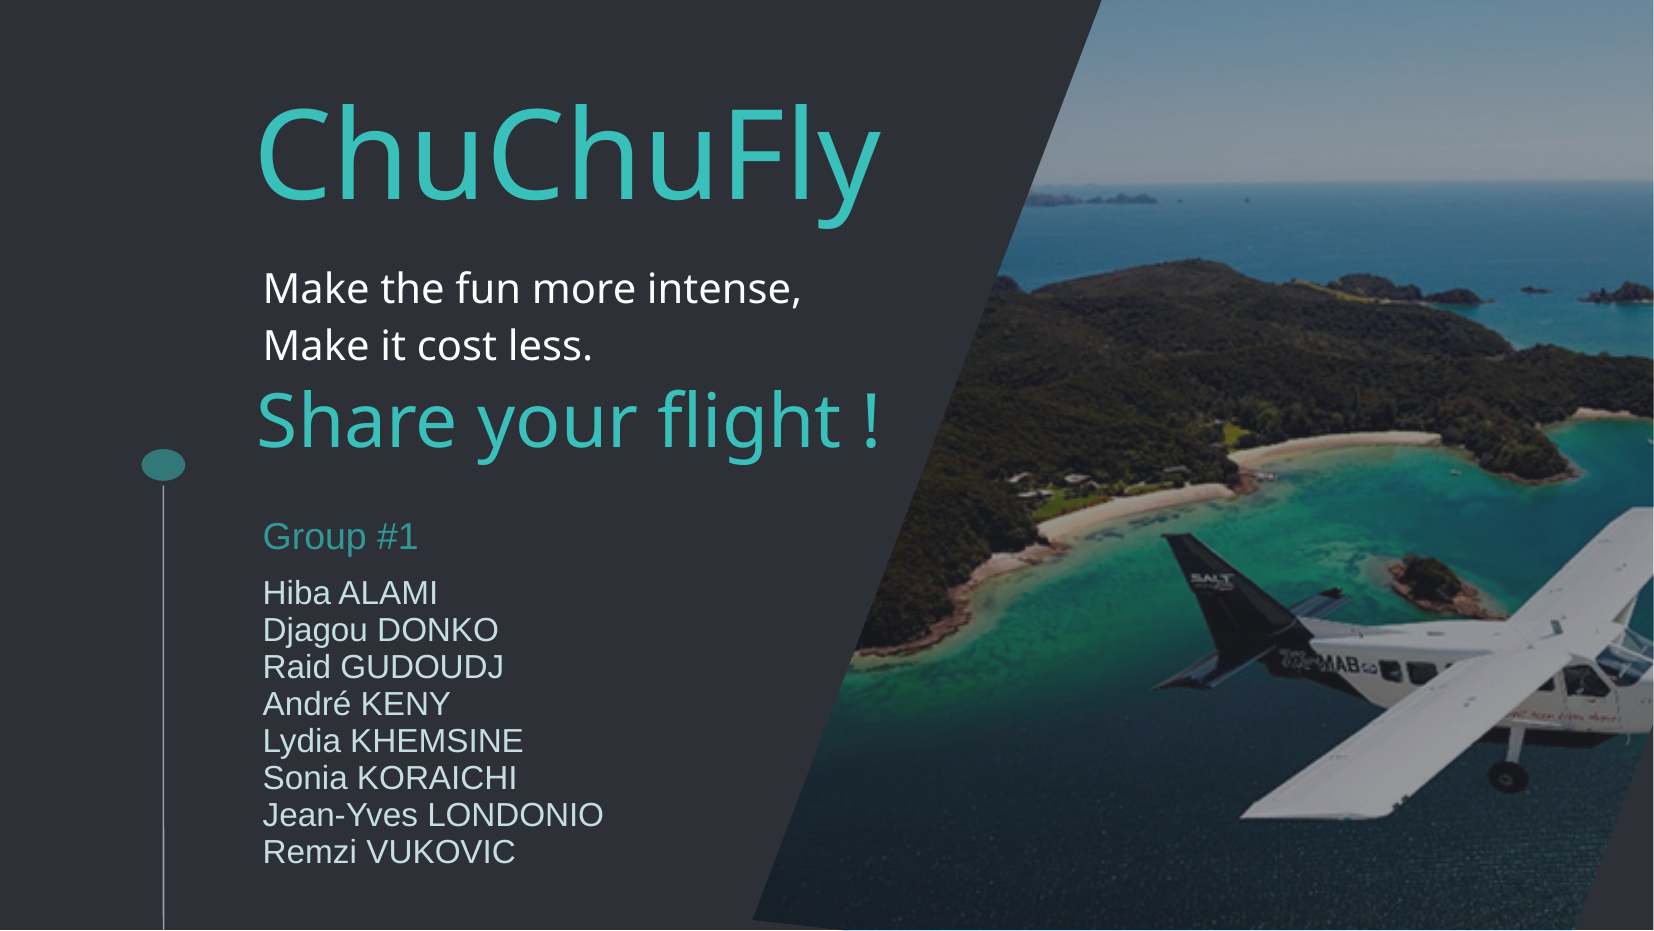

# ChuChuFly
Make the fun more intense,
Make it cost less.
Share your flight !
Group #1
Hiba ALAMI
Djagou DONKO
Raid GUDOUDJ
André KENY
Lydia KHEMSINE
Sonia KORAICHI
Jean-Yves LONDONIO
Remzi VUKOVIC